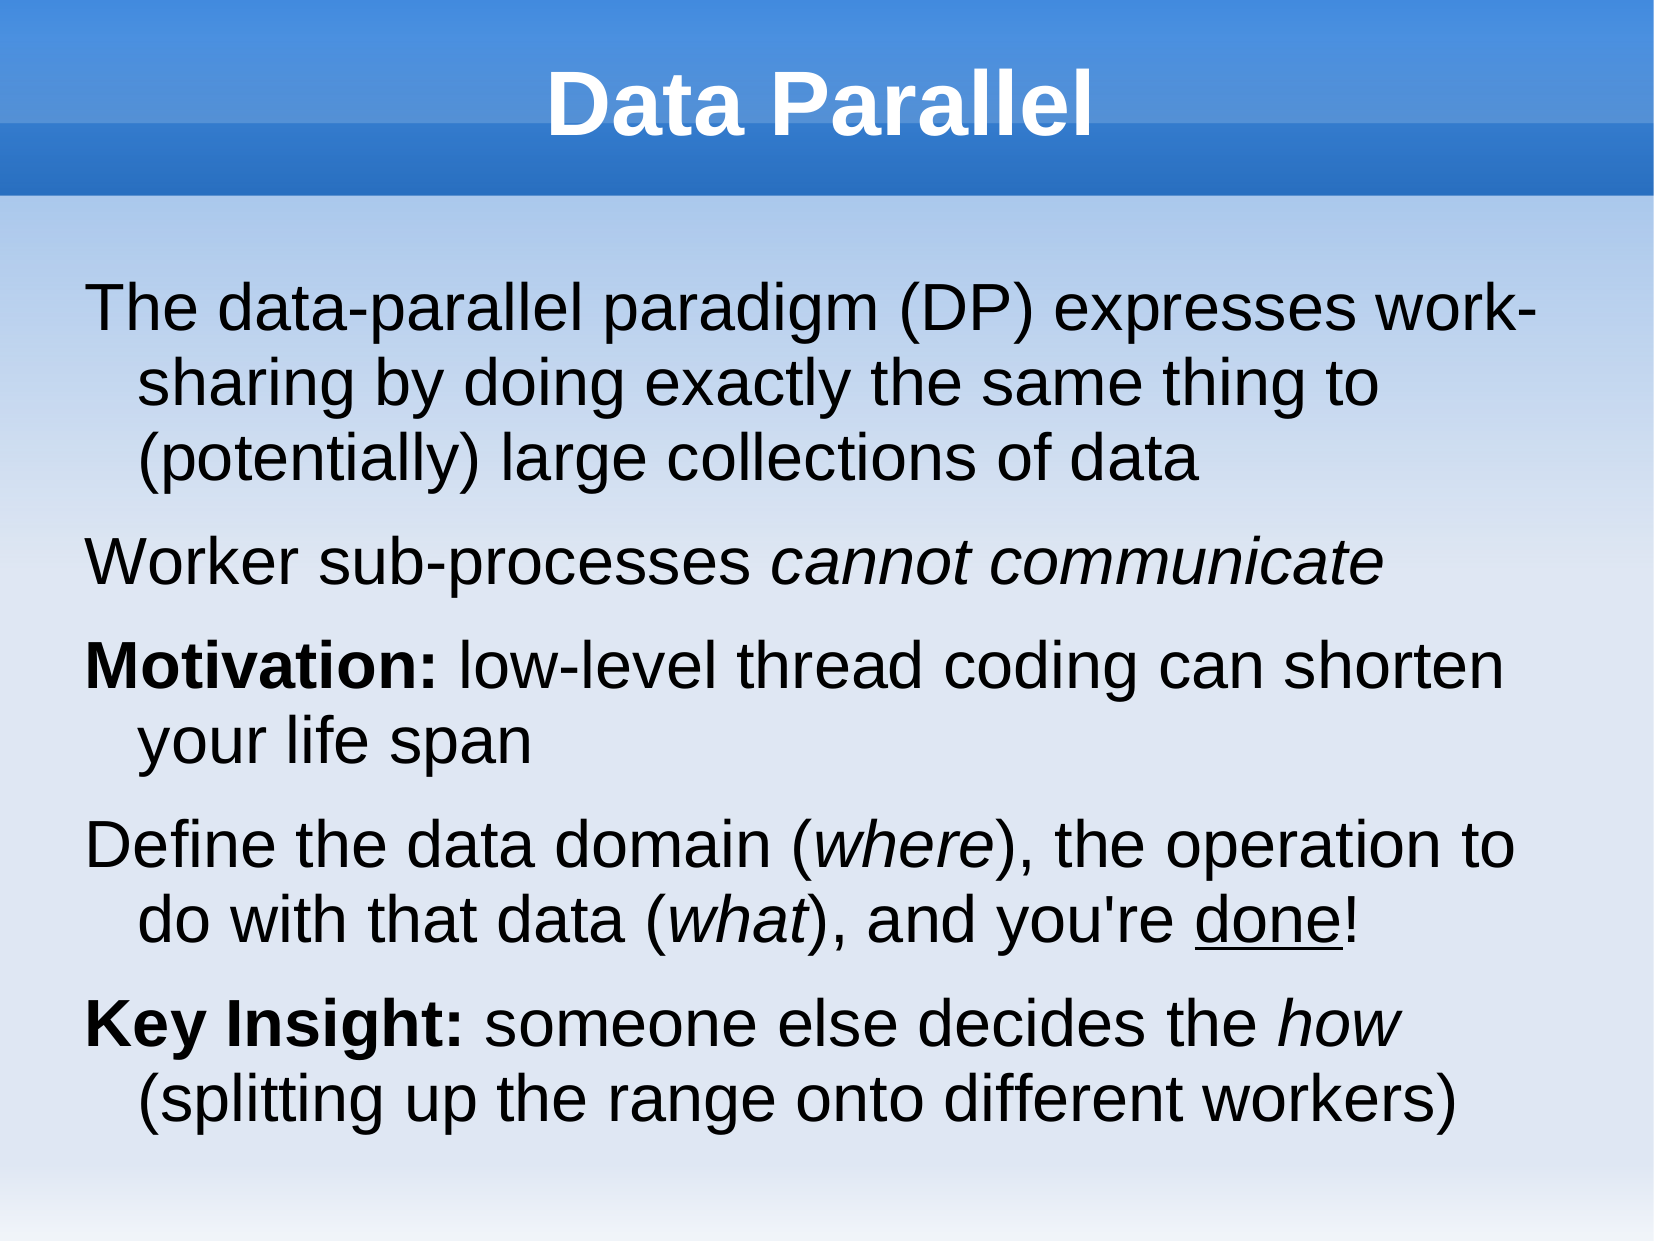

# Data Parallel
The data-parallel paradigm (DP) expresses work-sharing by doing exactly the same thing to (potentially) large collections of data
Worker sub-processes cannot communicate
Motivation: low-level thread coding can shorten your life span
Define the data domain (where), the operation to do with that data (what), and you're done!
Key Insight: someone else decides the how (splitting up the range onto different workers)